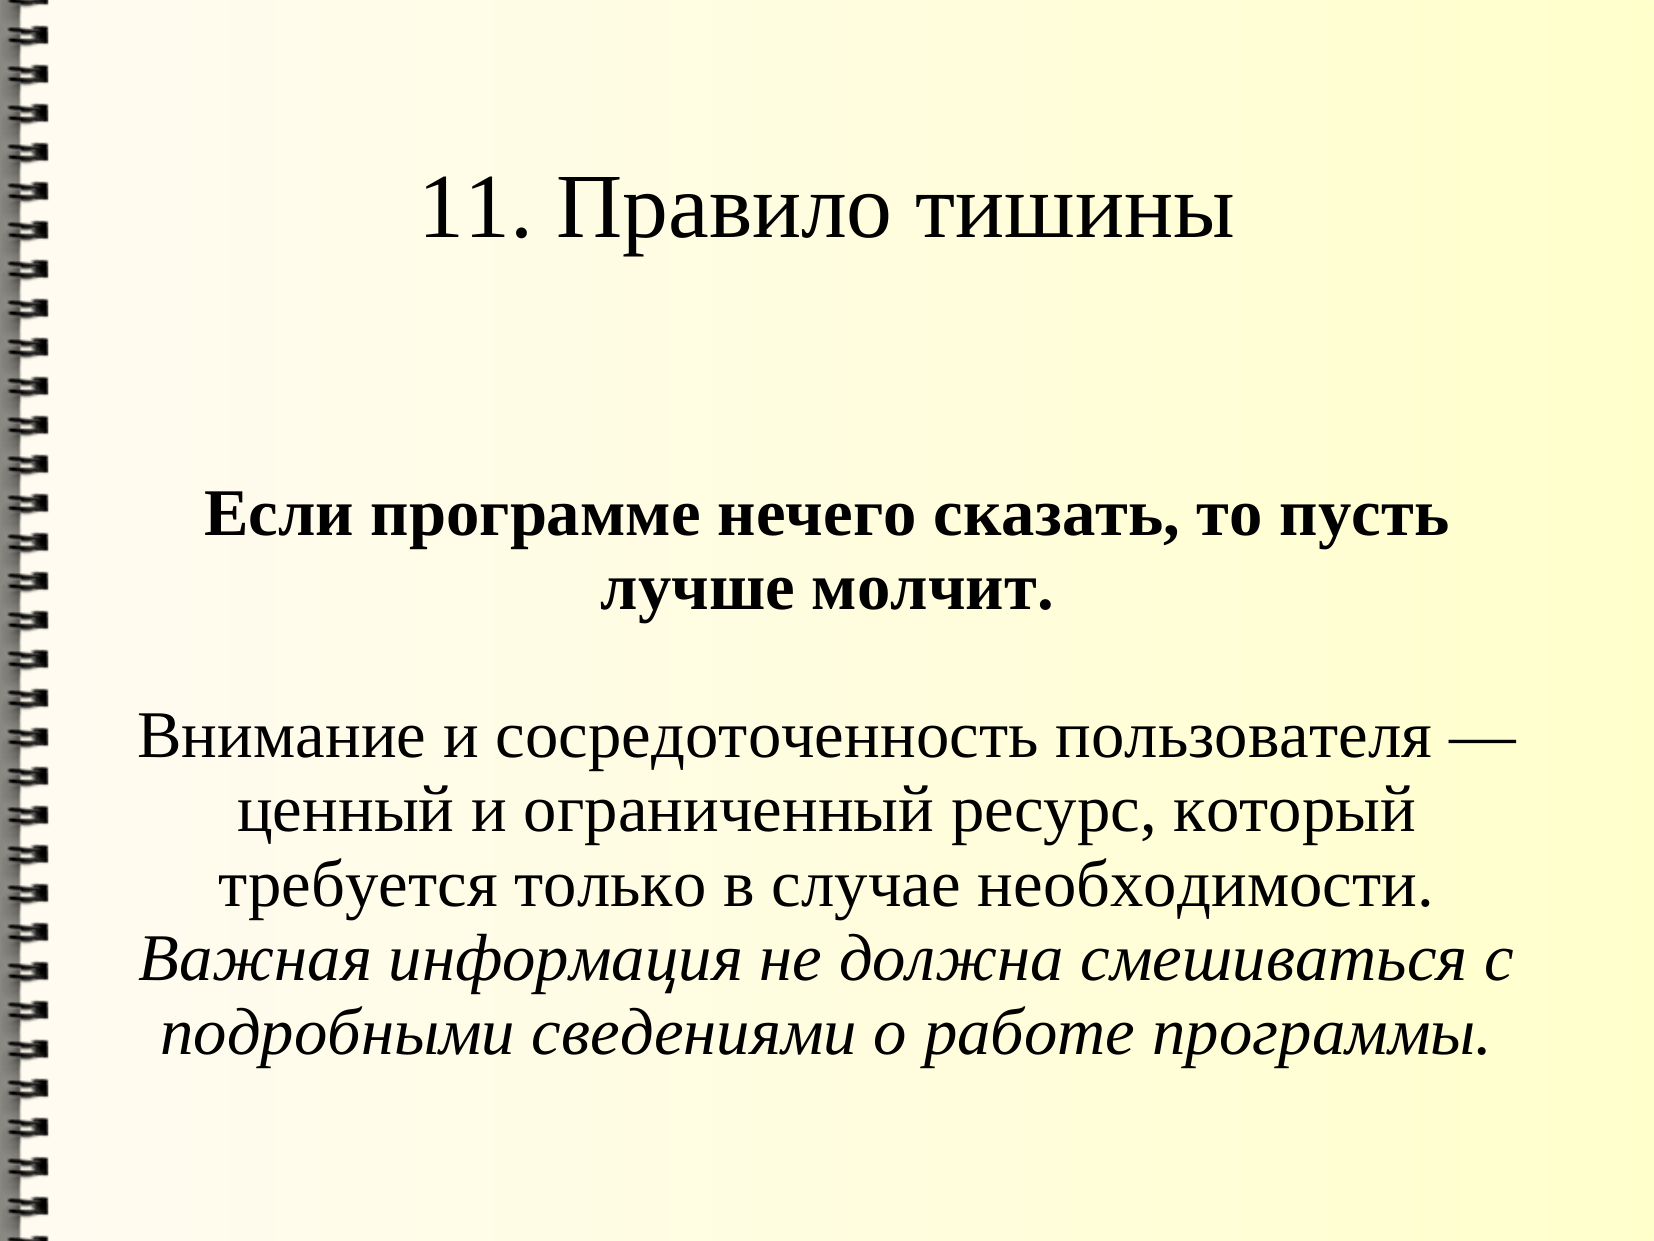

# 11. Правило тишины
Если программе нечего сказать, то пусть лучше молчит.
Внимание и сосредоточенность пользователя — ценный и ограниченный ресурс, который требуется только в случае необходимости.
Важная информация не должна смешиваться с подробными сведениями о работе программы.